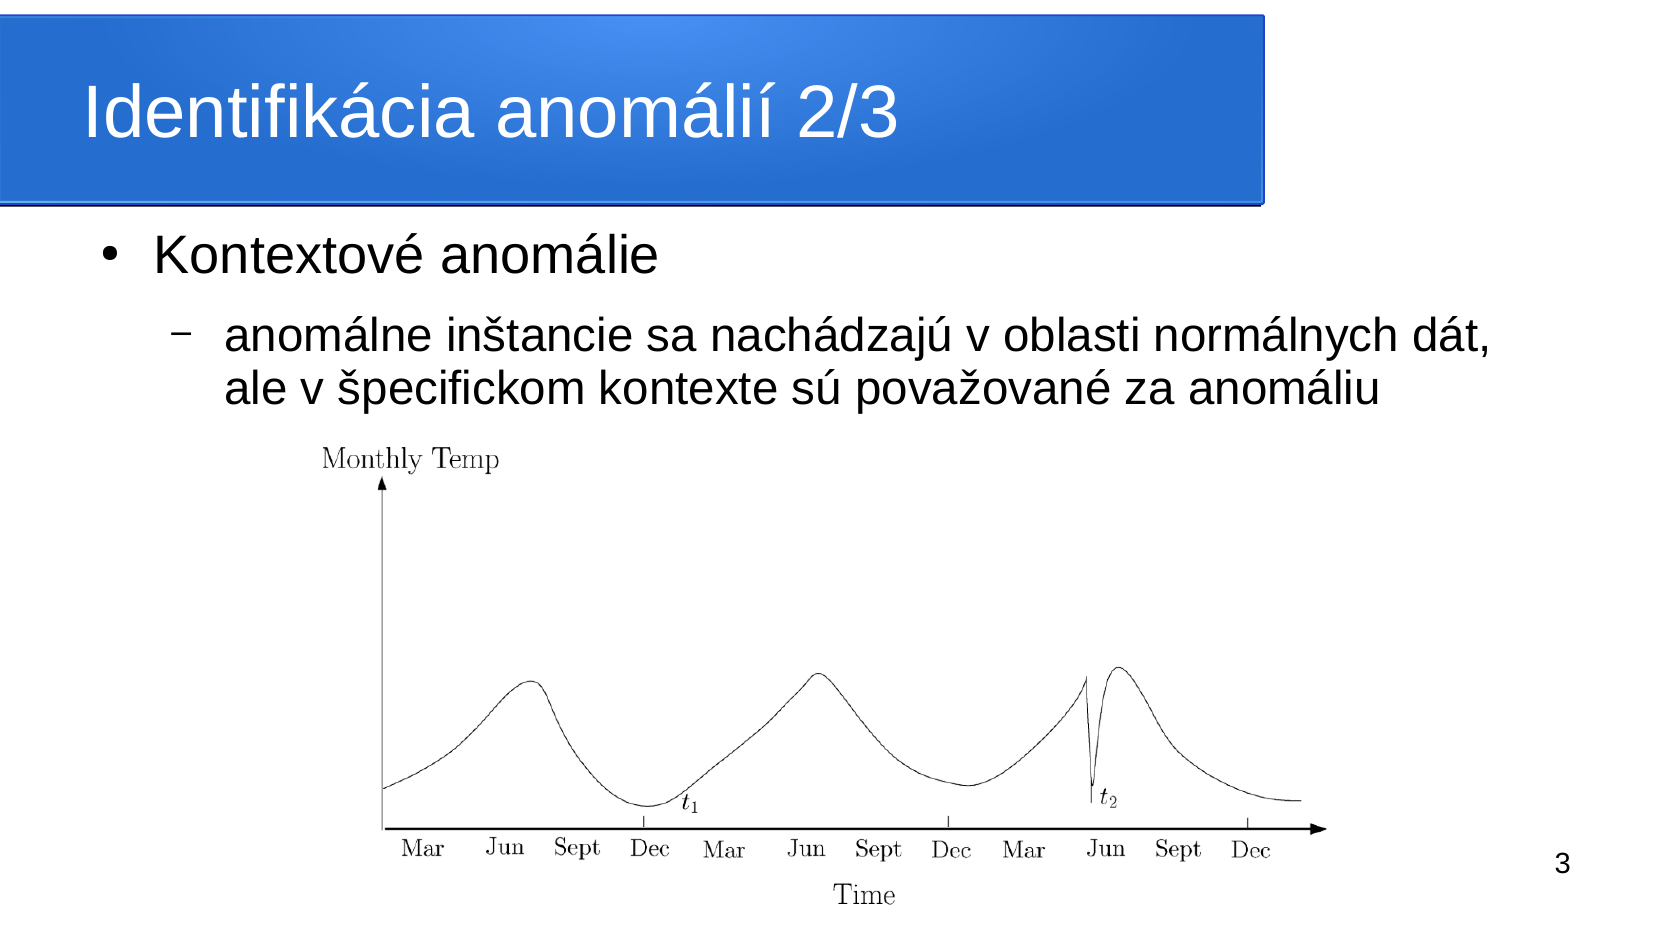

# Identifikácia anomálií 2/3
Kontextové anomálie
anomálne inštancie sa nachádzajú v oblasti normálnych dát, ale v špecifickom kontexte sú považované za anomáliu
3